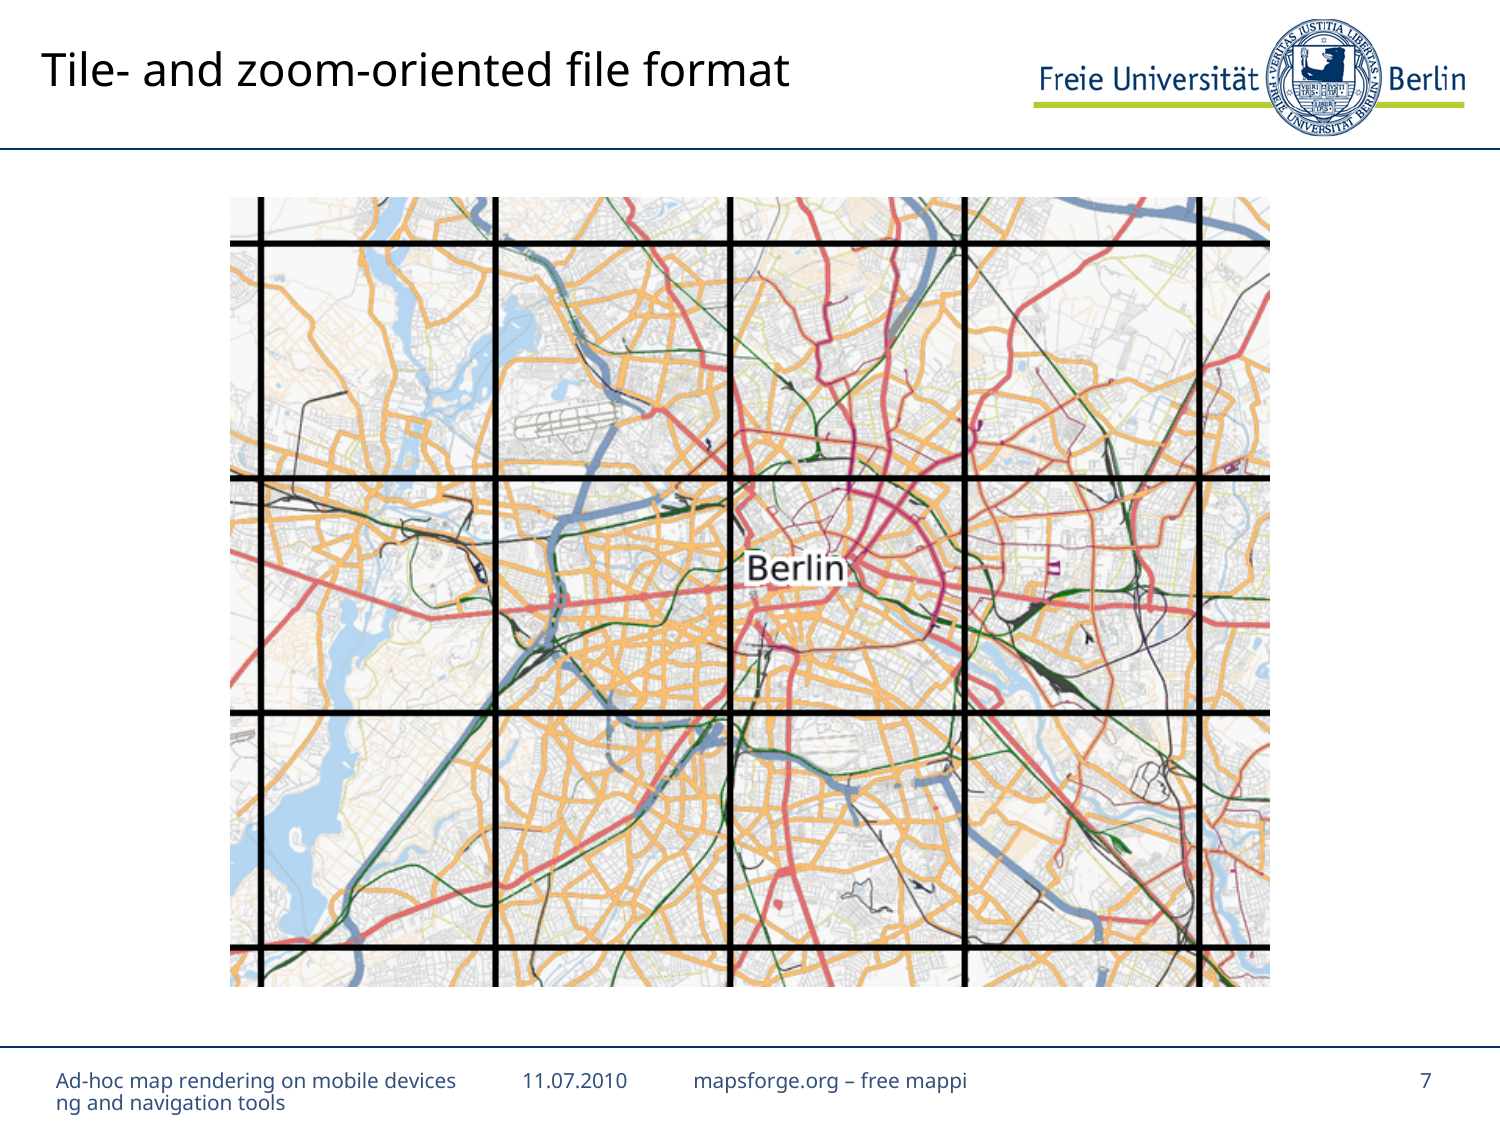

# Tile- and zoom-oriented file format
Ad-hoc map rendering on mobile devices 11.07.2010 mapsforge.org – free mapping and navigation tools
7